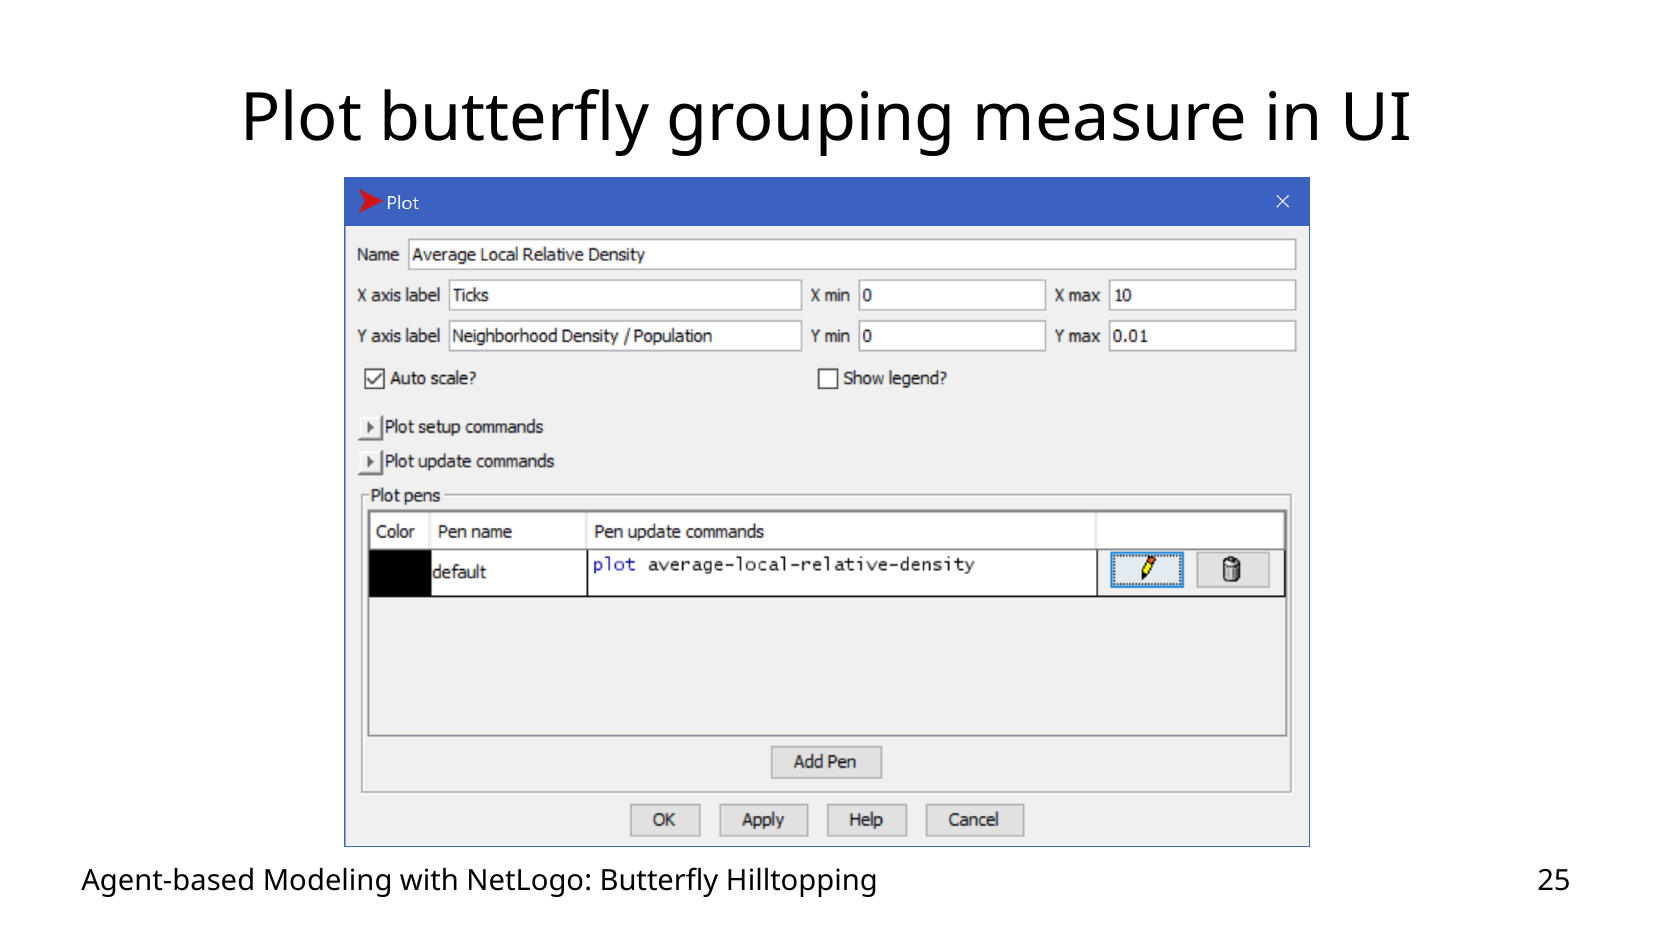

# Plot butterfly grouping measure in UI
Agent-based Modeling with NetLogo: Butterfly Hilltopping
25